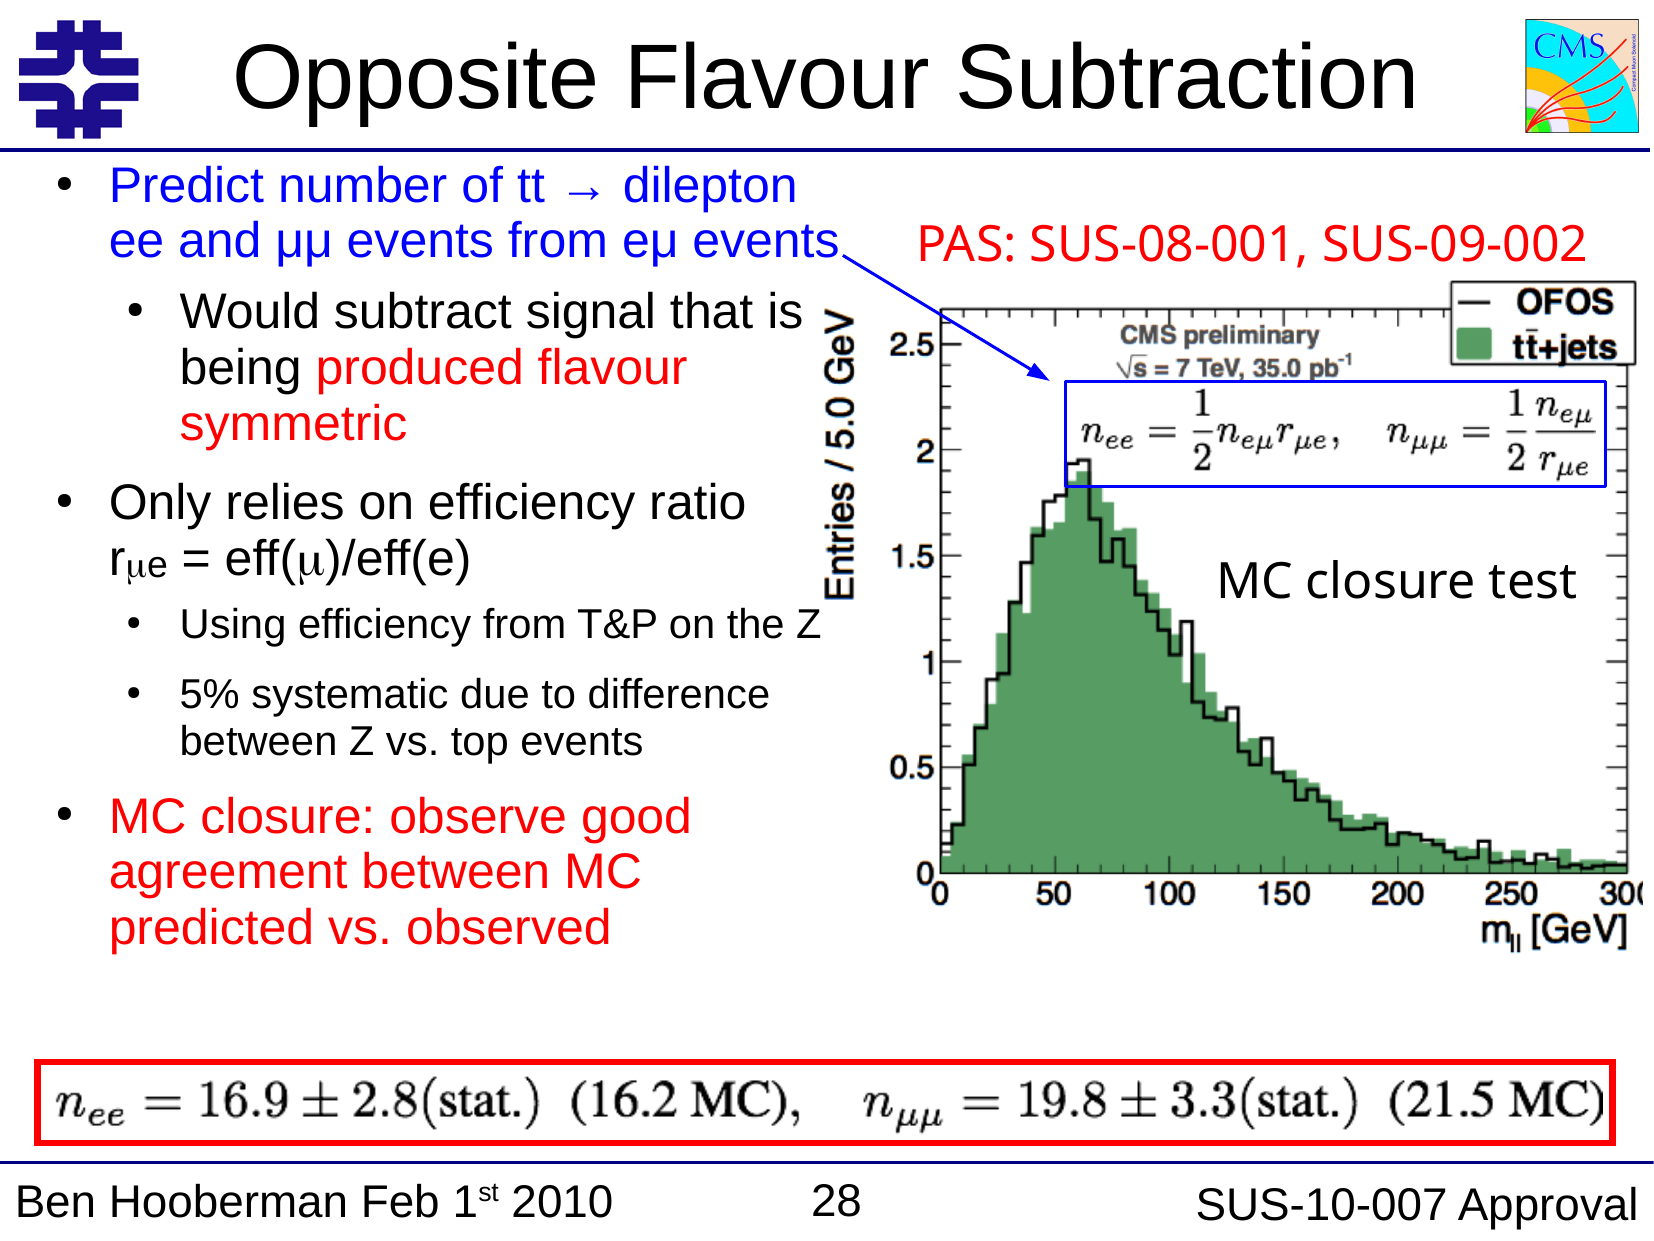

# Opposite Flavour Subtraction
Predict number of tt → dilepton ee and μμ events from eμ events
Would subtract signal that is being produced flavour symmetric
Only relies on efficiency ratio rme = eff(m)/eff(e)
Using efficiency from T&P on the Z
5% systematic due to difference between Z vs. top events
MC closure: observe good agreement between MC predicted vs. observed
PAS: SUS-08-001, SUS-09-002
MC closure test
28